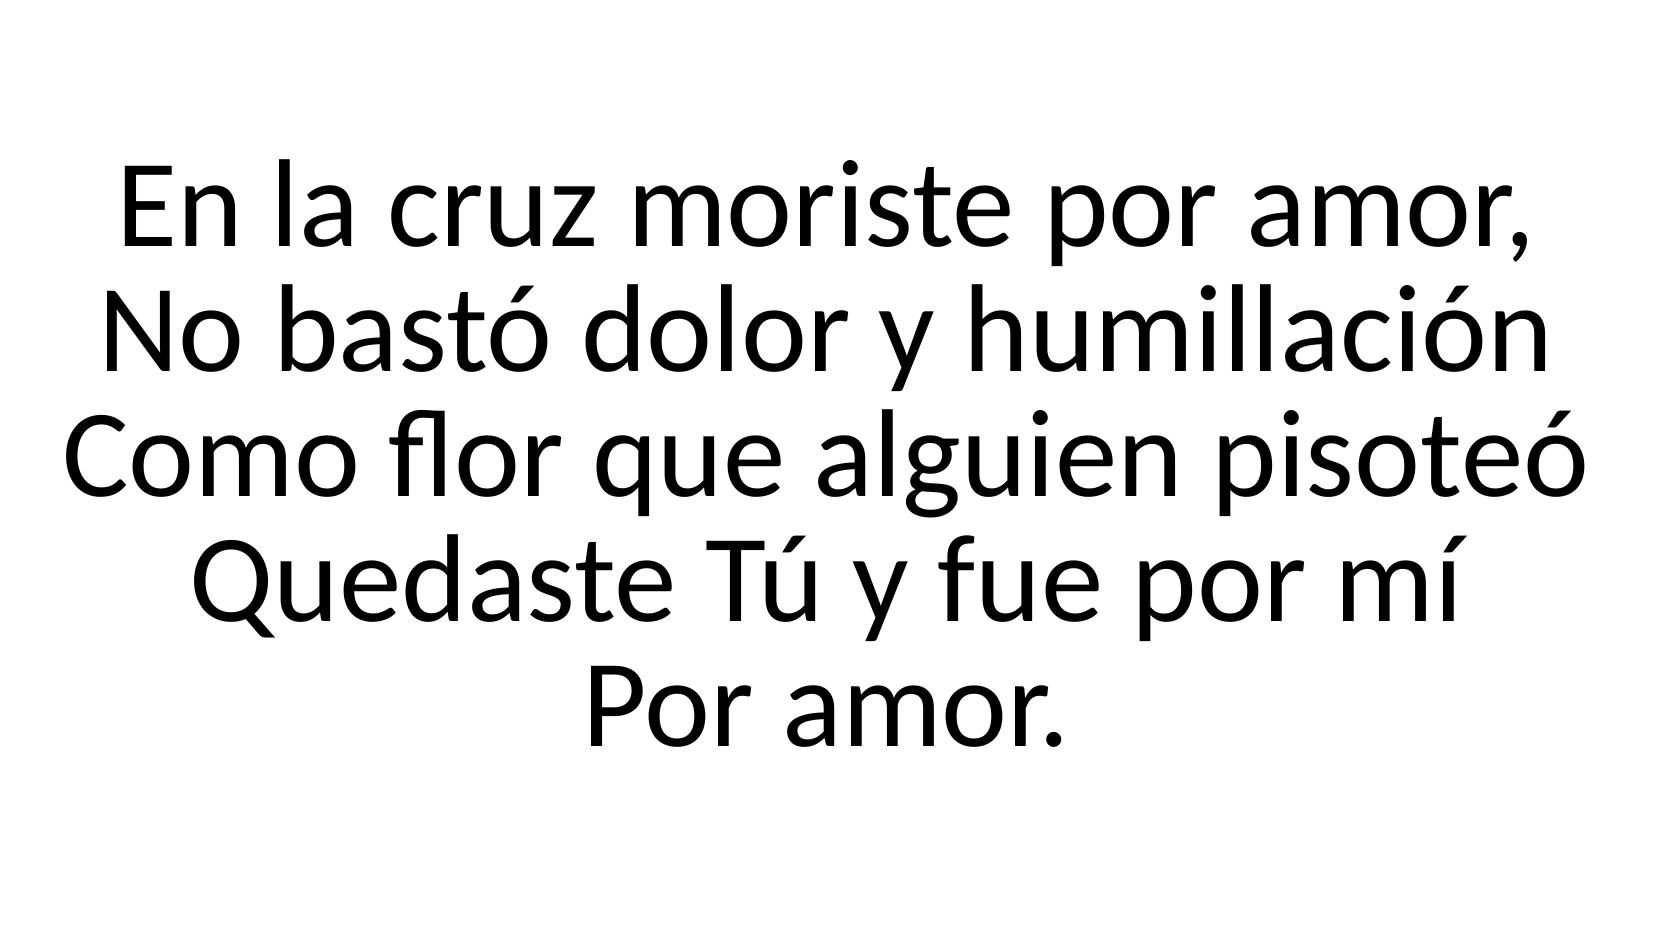

# En la cruz moriste por amor, No bastó dolor y humillación Como flor que alguien pisoteó Quedaste Tú y fue por mí Por amor.